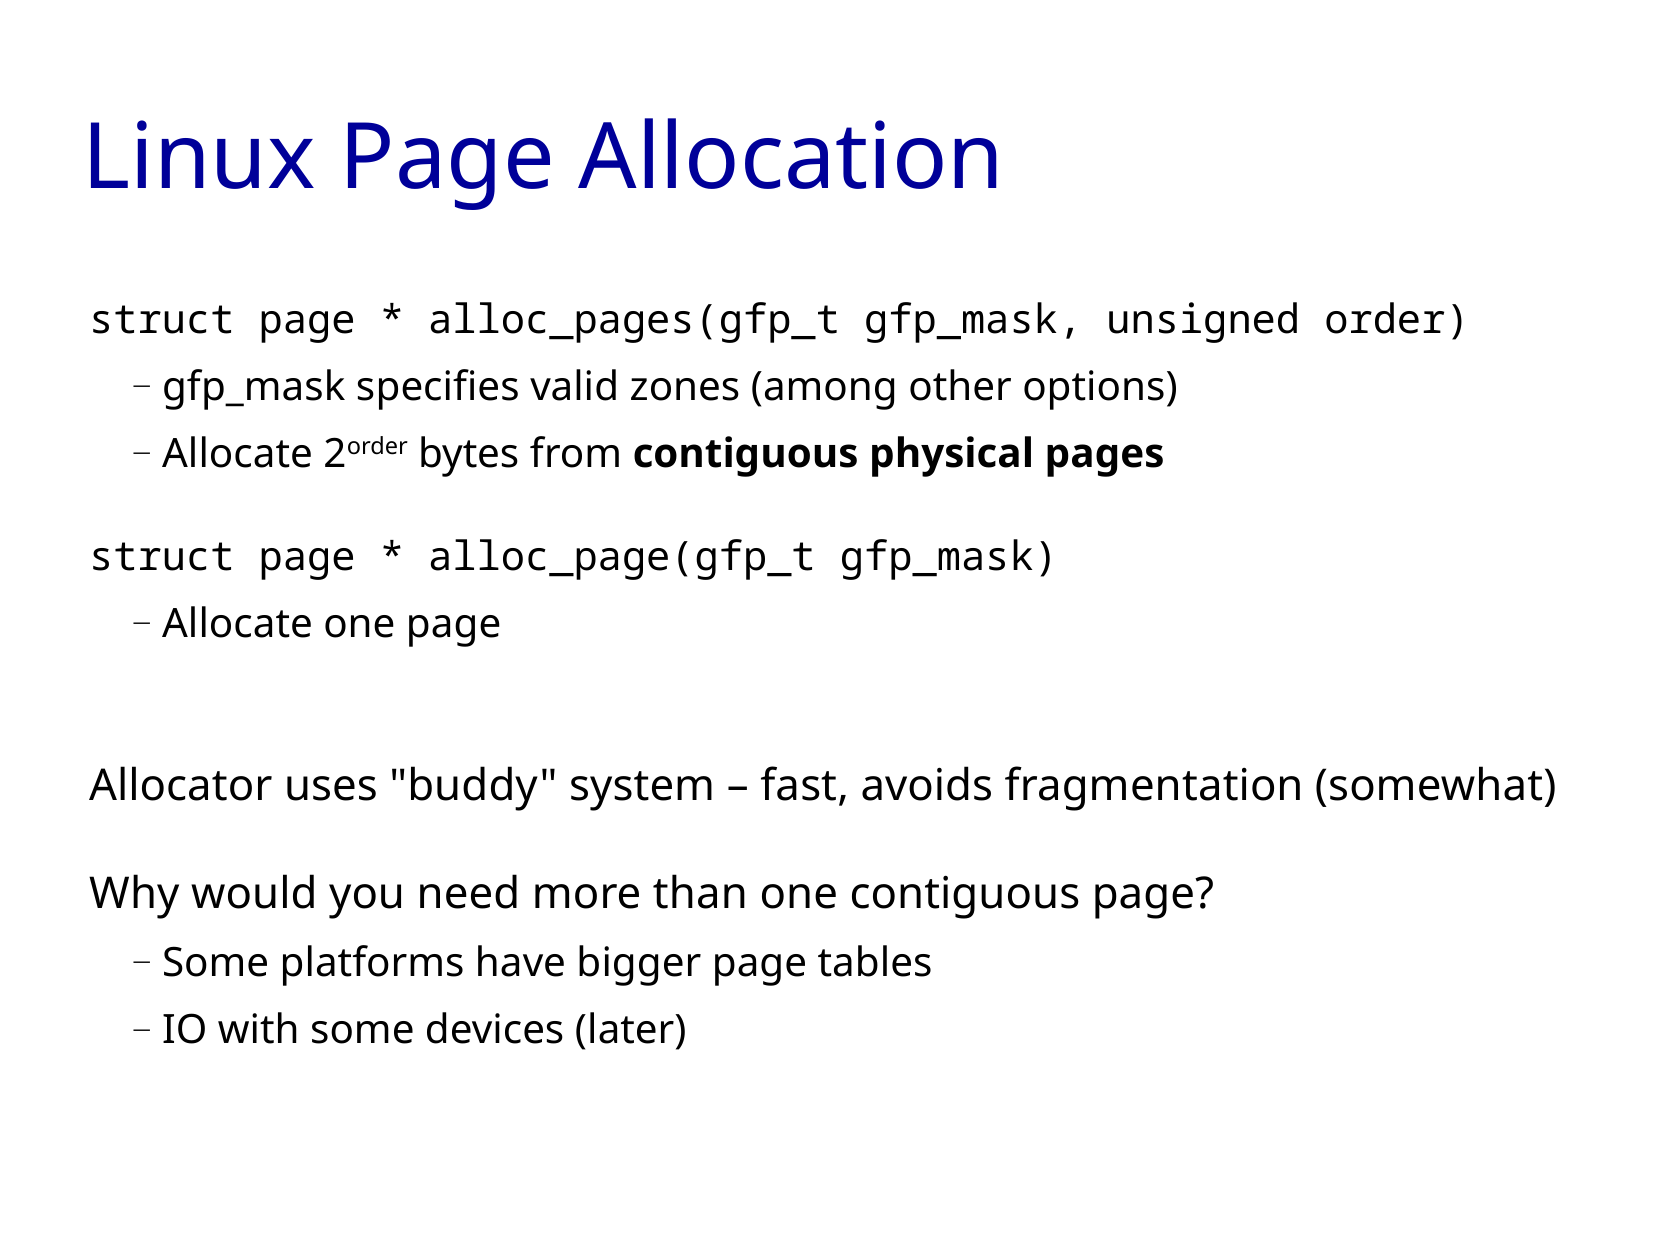

# Linux Page Allocation
struct page * alloc_pages(gfp_t gfp_mask, unsigned order)
gfp_mask specifies valid zones (among other options)
Allocate 2order bytes from contiguous physical pages
struct page * alloc_page(gfp_t gfp_mask)
Allocate one page
Allocator uses "buddy" system – fast, avoids fragmentation (somewhat)
Why would you need more than one contiguous page?
Some platforms have bigger page tables
IO with some devices (later)